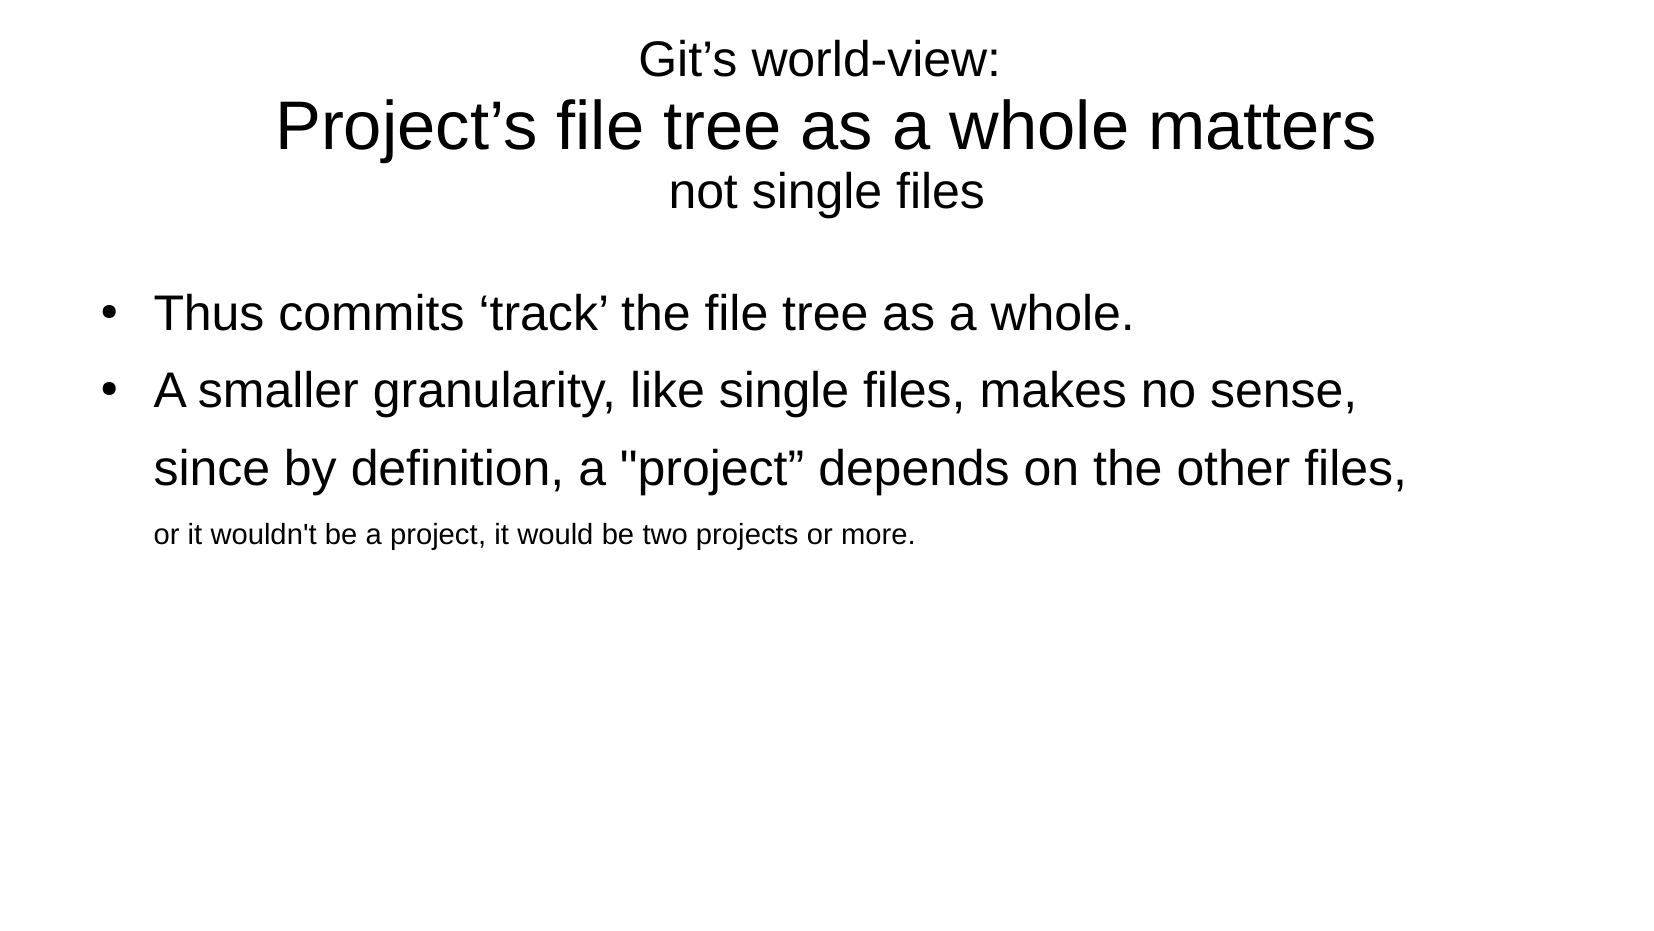

# Git’s world-view: Project’s file tree as a whole matters not single files
Thus commits ‘track’ the file tree as a whole.
A smaller granularity, like single files, makes no sense,
since by definition, a "project” depends on the other files,
or it wouldn't be a project, it would be two projects or more.